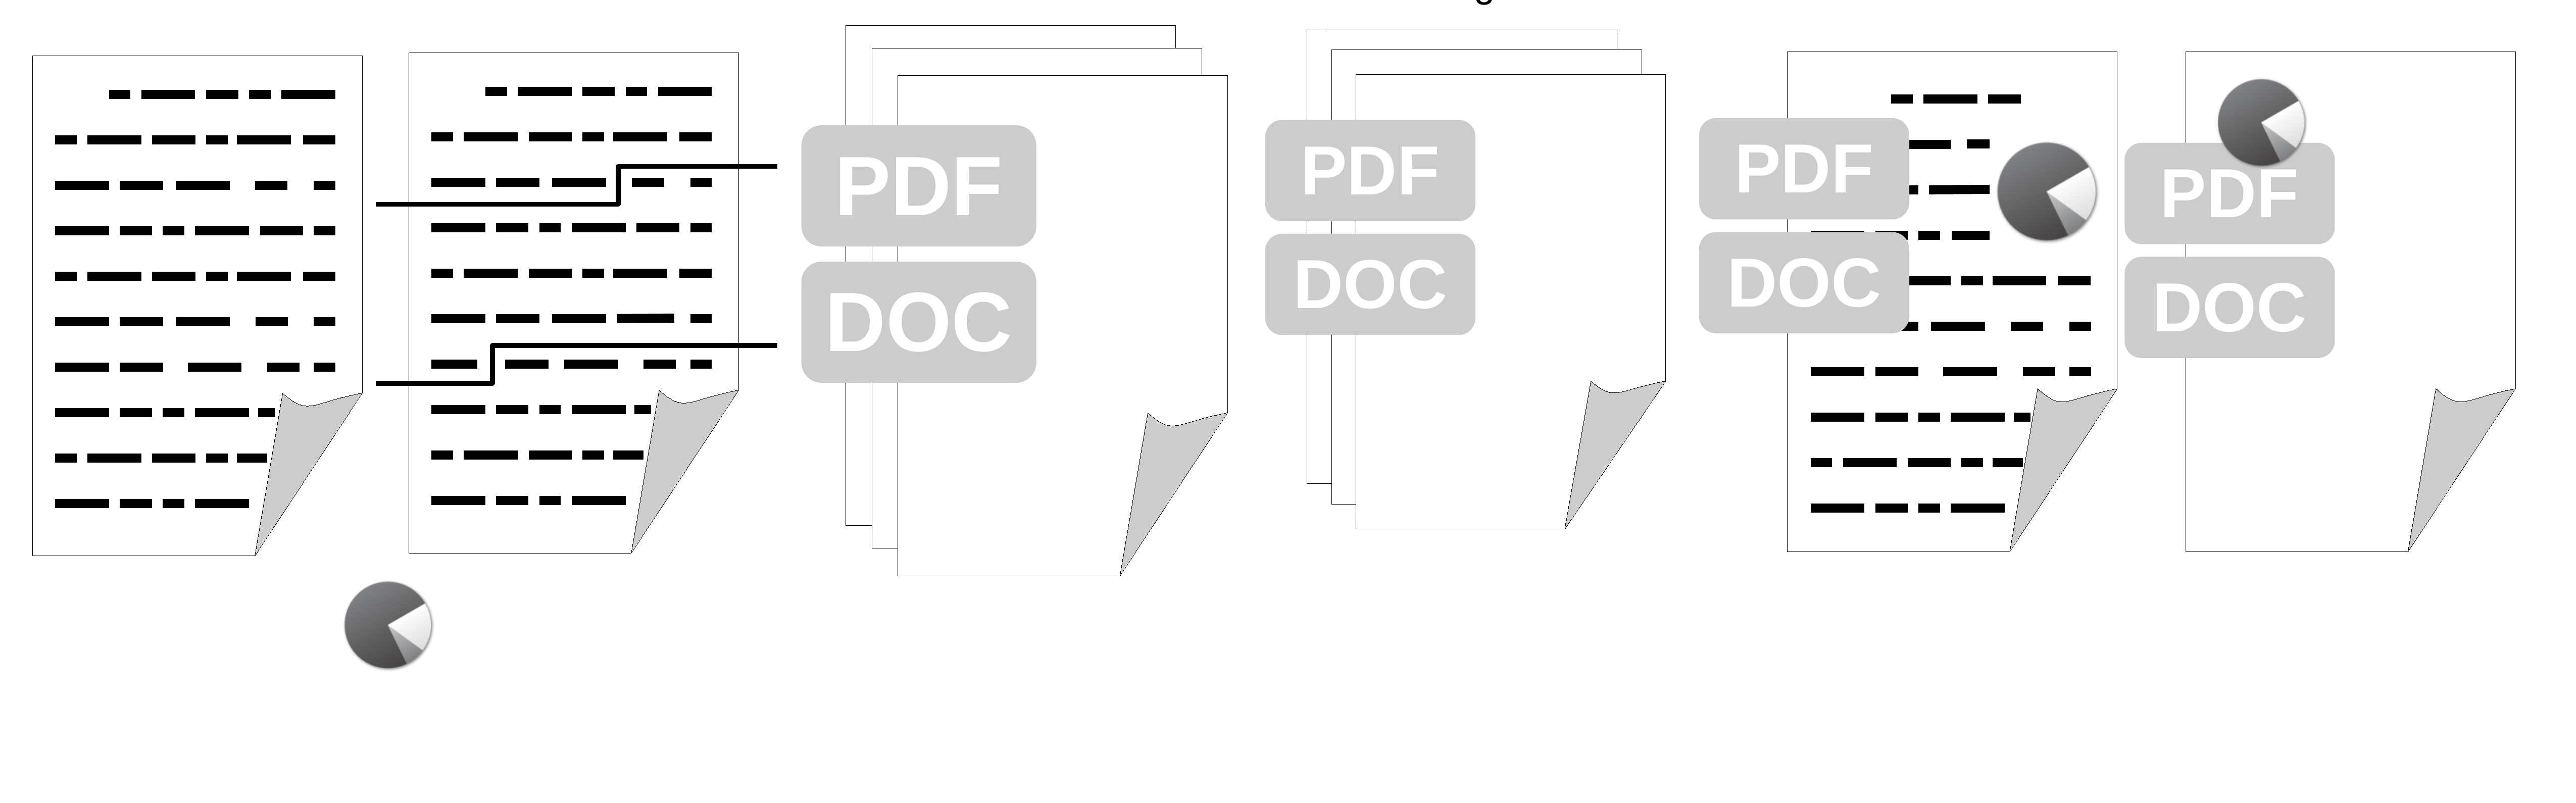

Documento
Original
PDF
PDF
PDF
PDF
DOC
DOC
DOC
DOC